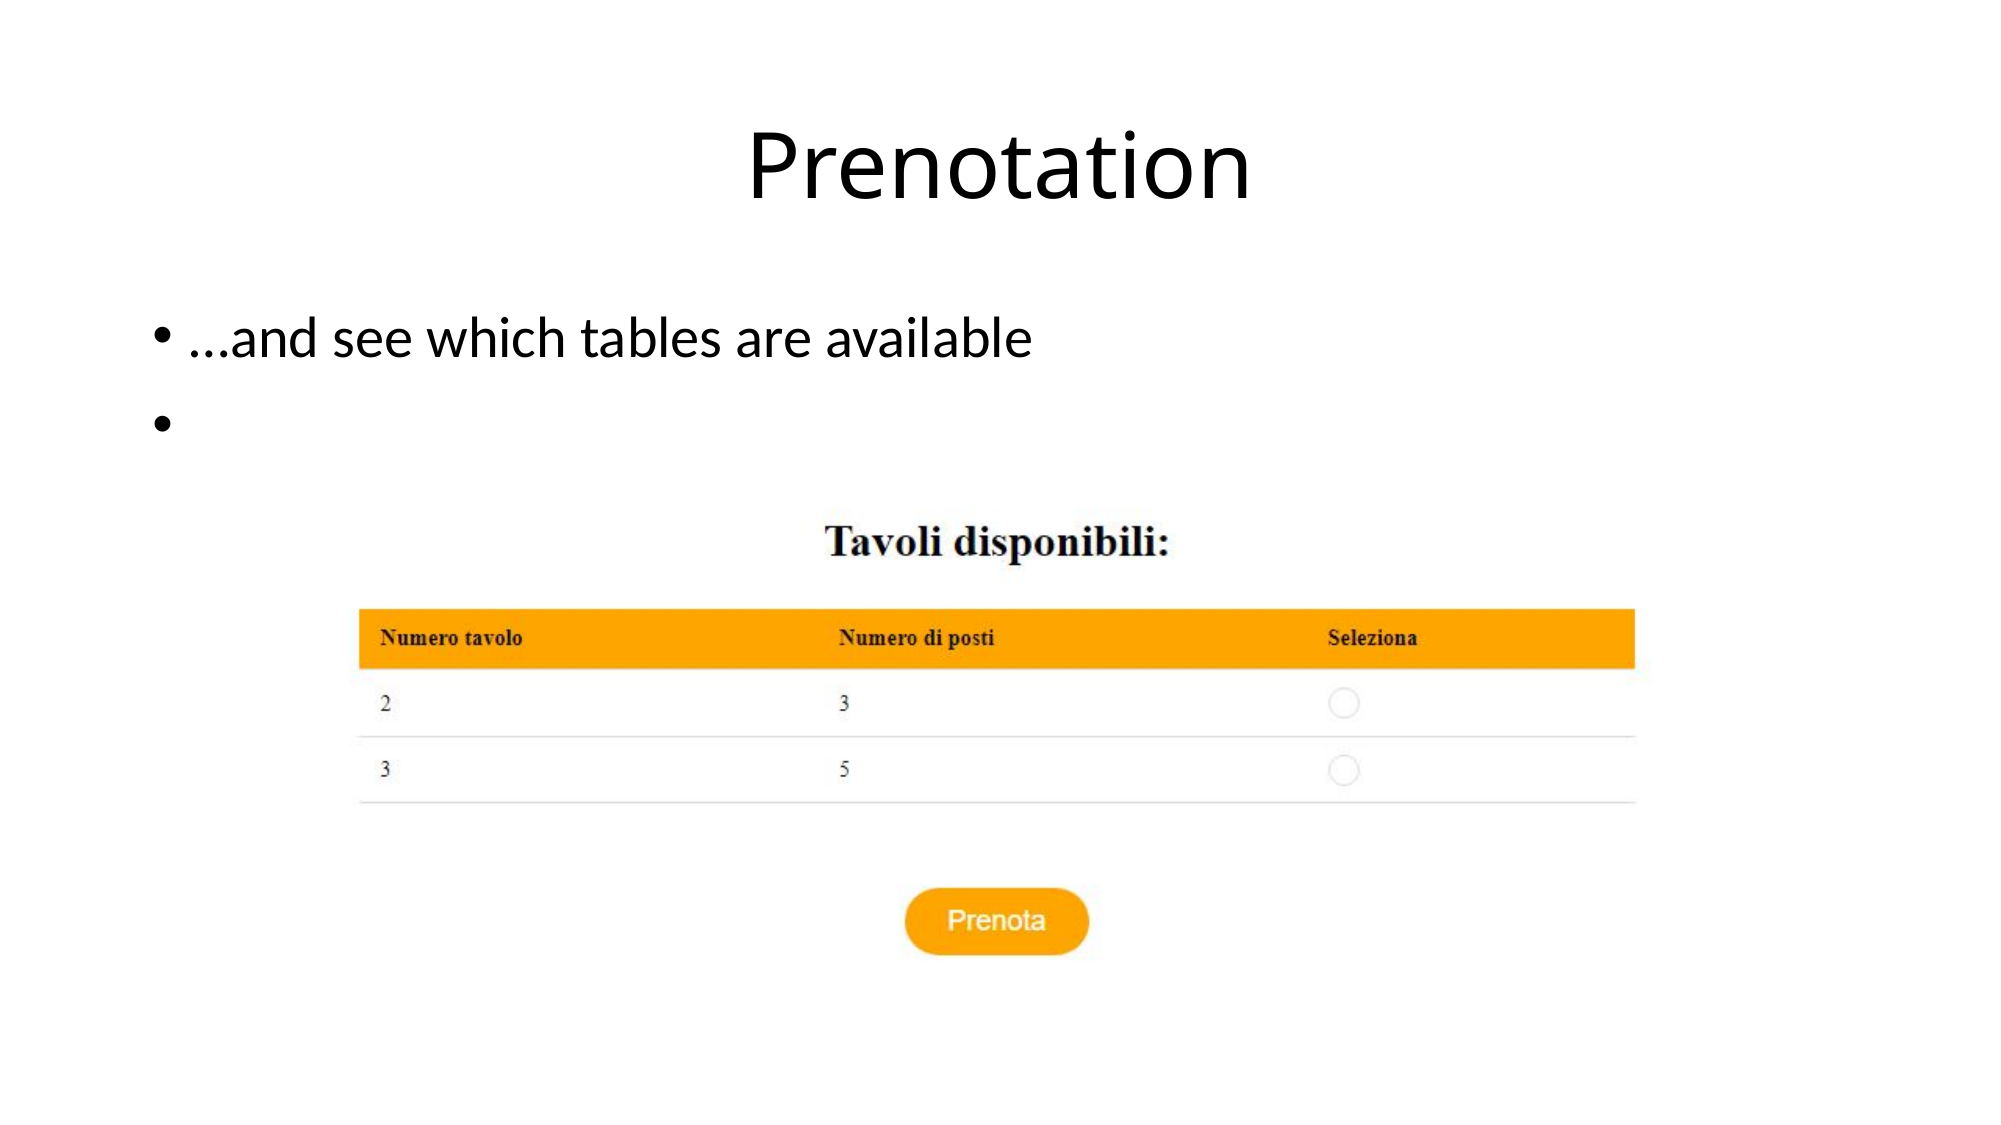

# Prenotation
…and see which tables are available